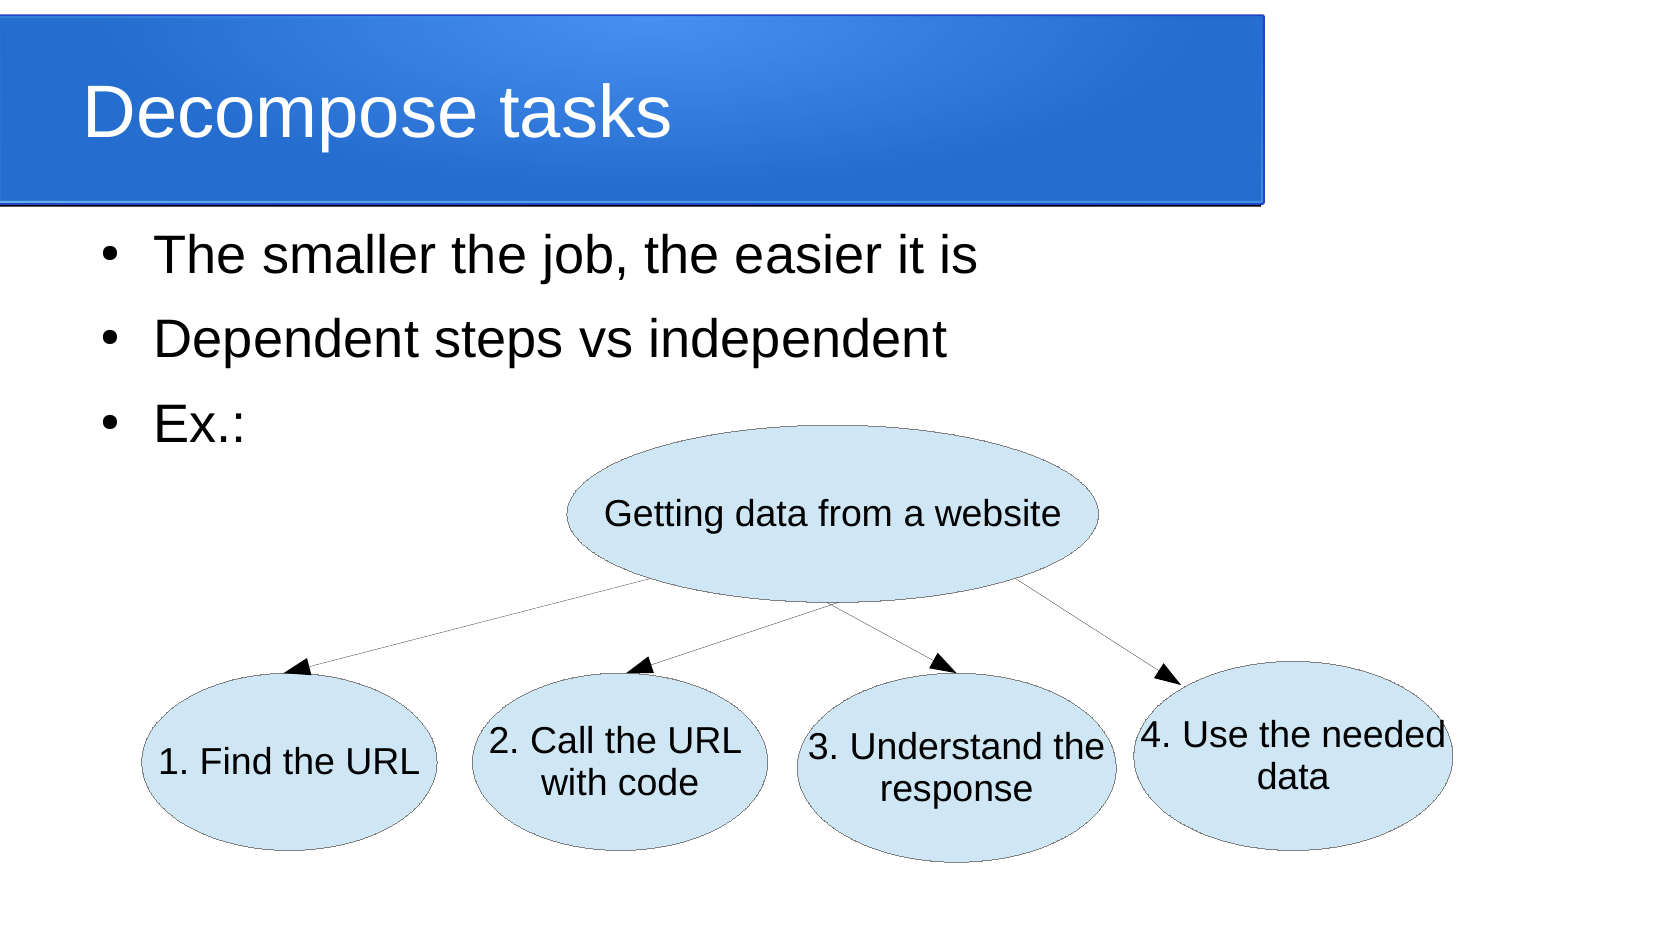

# Decompose tasks
The smaller the job, the easier it is
Dependent steps vs independent
Ex.:
Getting data from a website
4. Use the needed
data
1. Find the URL
2. Call the URL
with code
3. Understand the
response